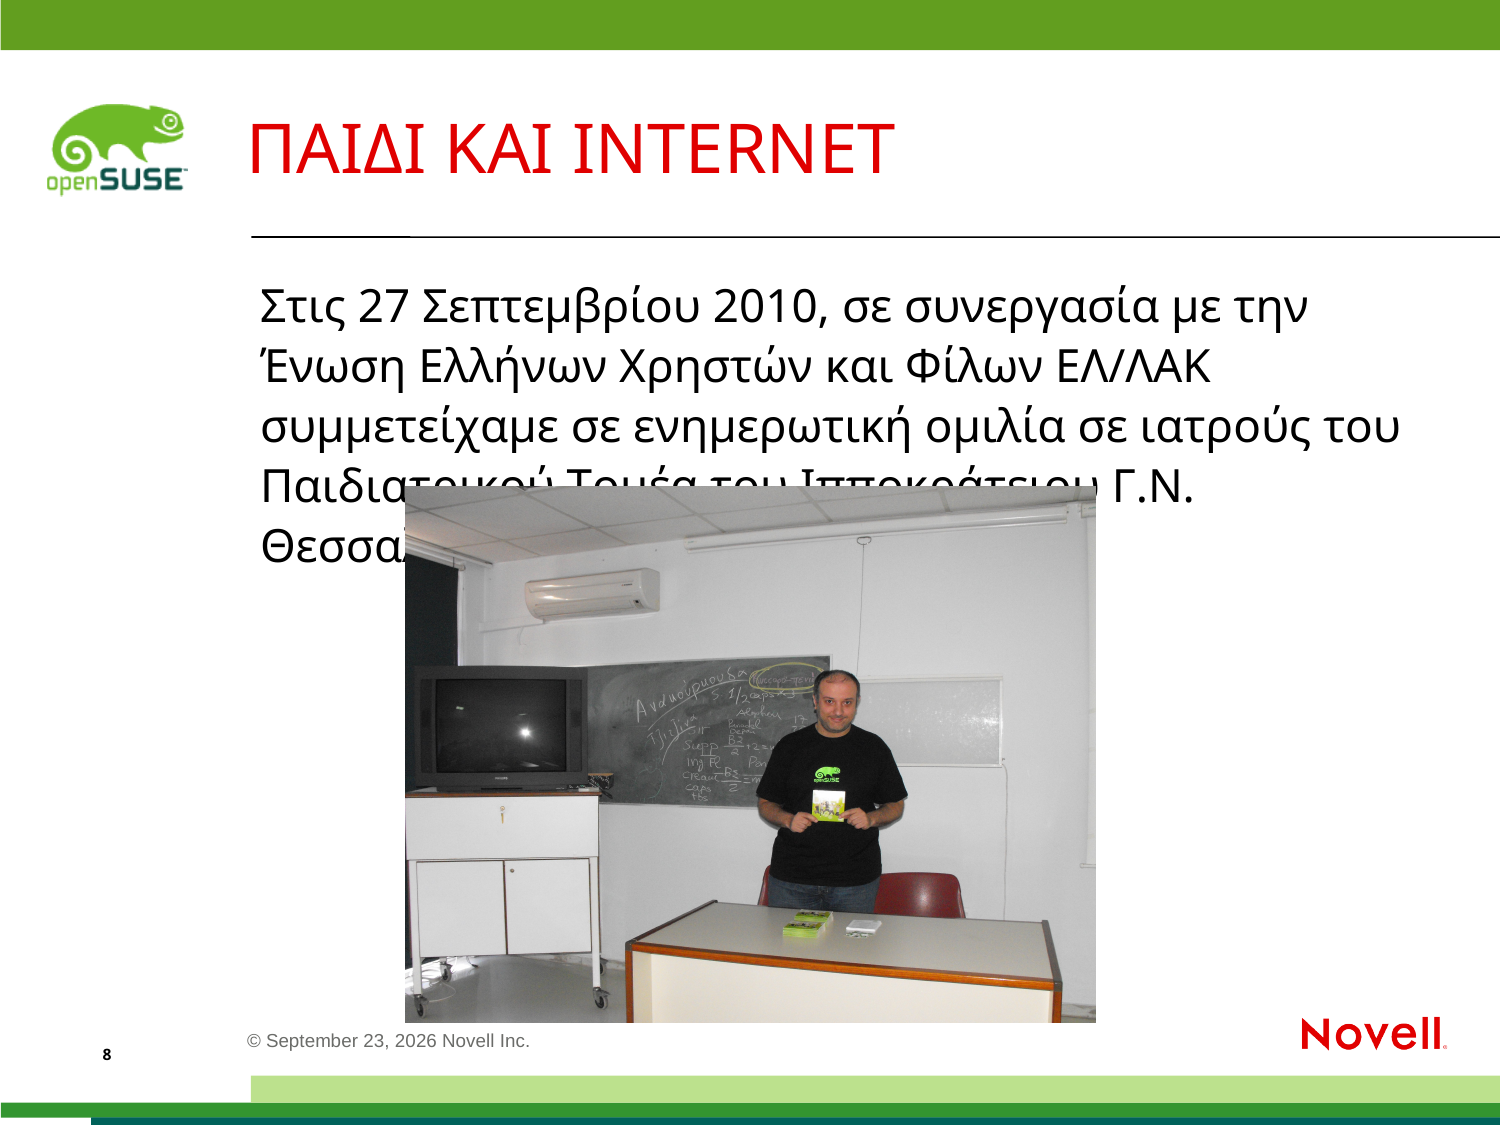

# ΠΑΙΔΙ ΚΑΙ INTERNET
Στις 27 Σεπτεμβρίου 2010, σε συνεργασία με την Ένωση Ελλήνων Χρηστών και Φίλων ΕΛ/ΛΑΚ συμμετείχαμε σε ενημερωτική ομιλία σε ιατρούς του Παιδιατρικού Τομέα του Ιπποκράτειου Γ.Ν. Θεσσαλονίκης.